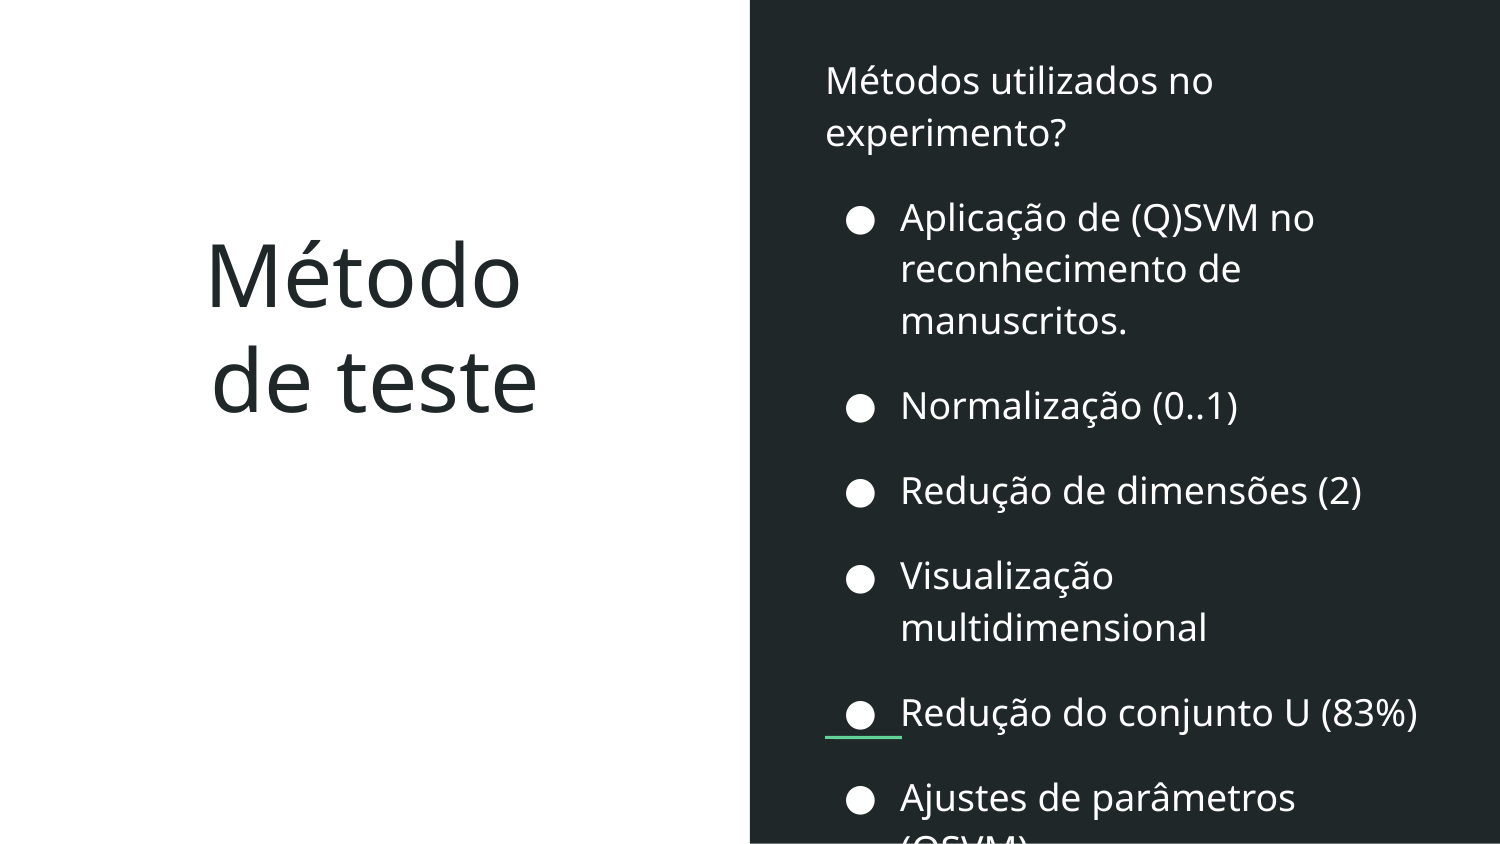

Métodos utilizados no experimento?
Aplicação de (Q)SVM no reconhecimento de manuscritos.
Normalização (0..1)
Redução de dimensões (2)
Visualização multidimensional
Redução do conjunto U (83%)
Ajustes de parâmetros (QSVM)
# Método de teste